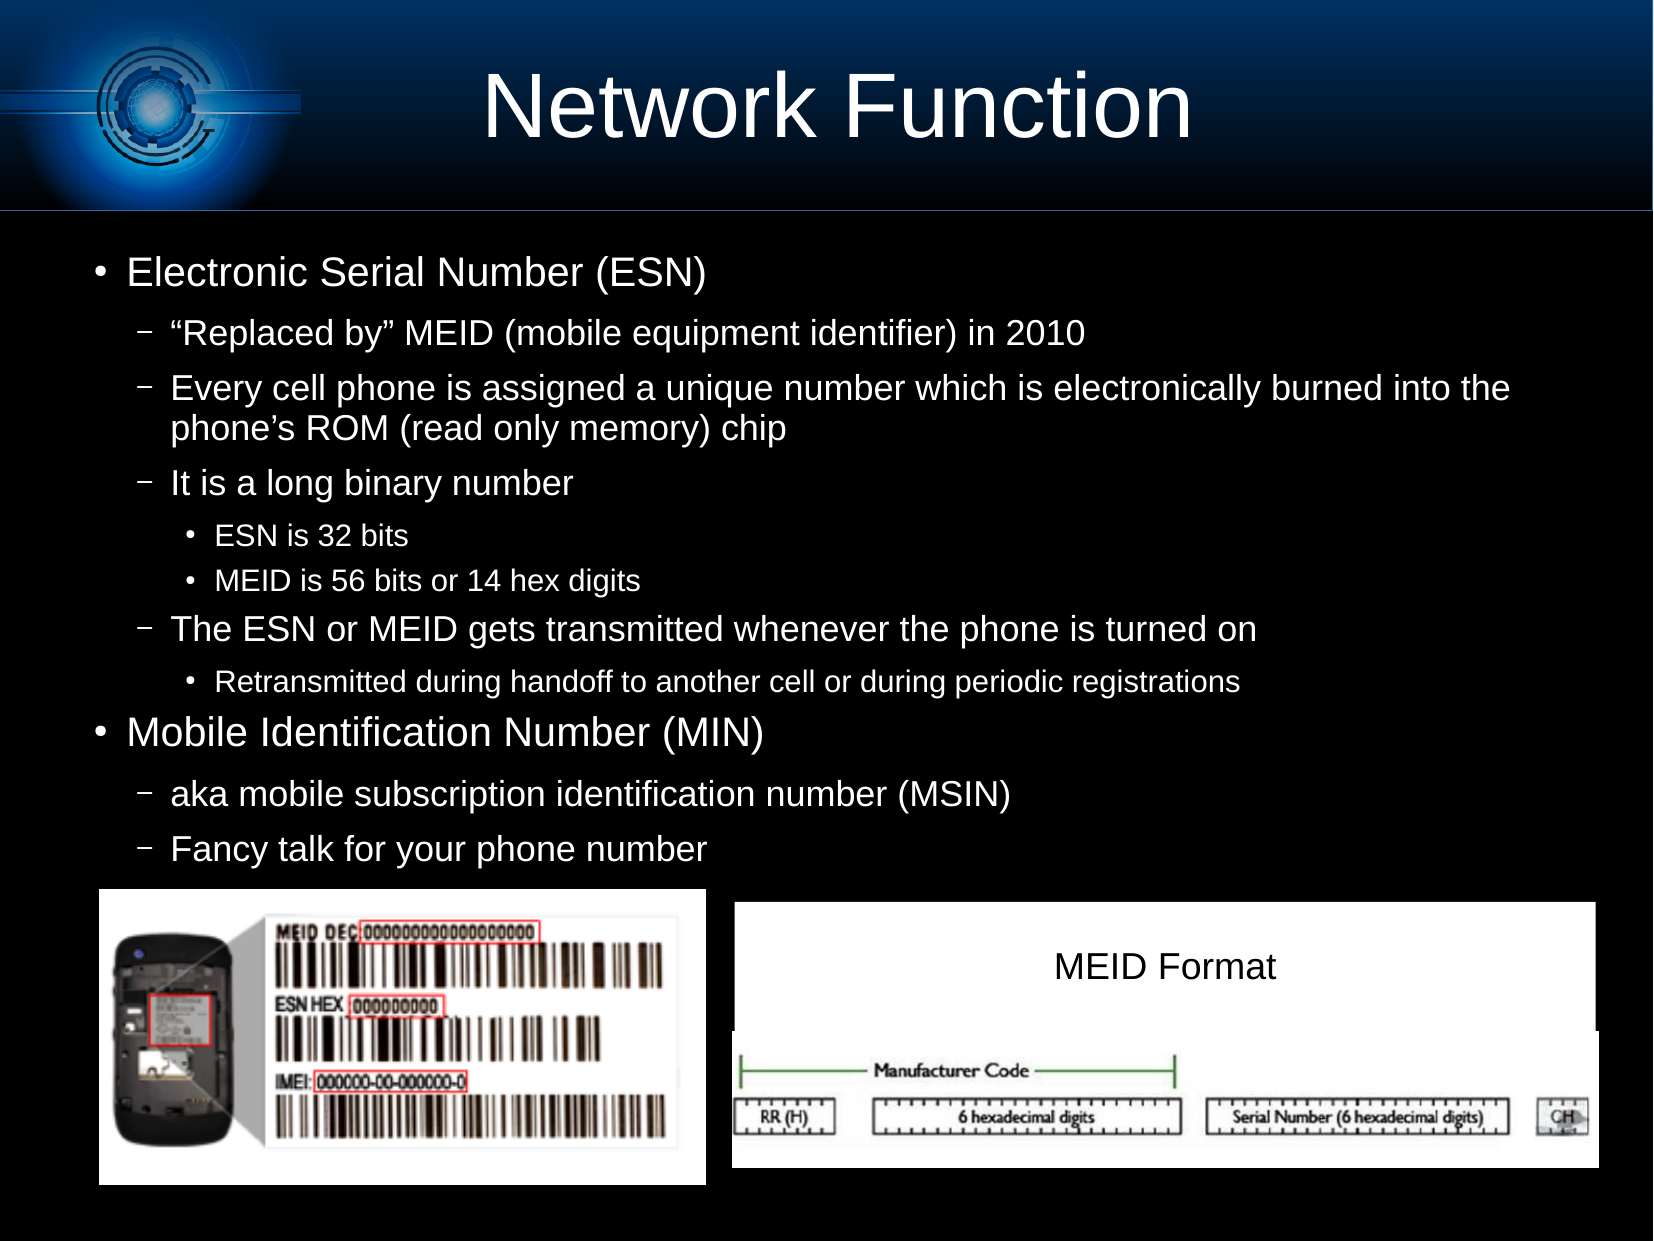

# Network Function
Electronic Serial Number (ESN)
“Replaced by” MEID (mobile equipment identifier) in 2010
Every cell phone is assigned a unique number which is electronically burned into the phone’s ROM (read only memory) chip
It is a long binary number
ESN is 32 bits
MEID is 56 bits or 14 hex digits
The ESN or MEID gets transmitted whenever the phone is turned on
Retransmitted during handoff to another cell or during periodic registrations
Mobile Identification Number (MIN)
aka mobile subscription identification number (MSIN)
Fancy talk for your phone number
MEID Format